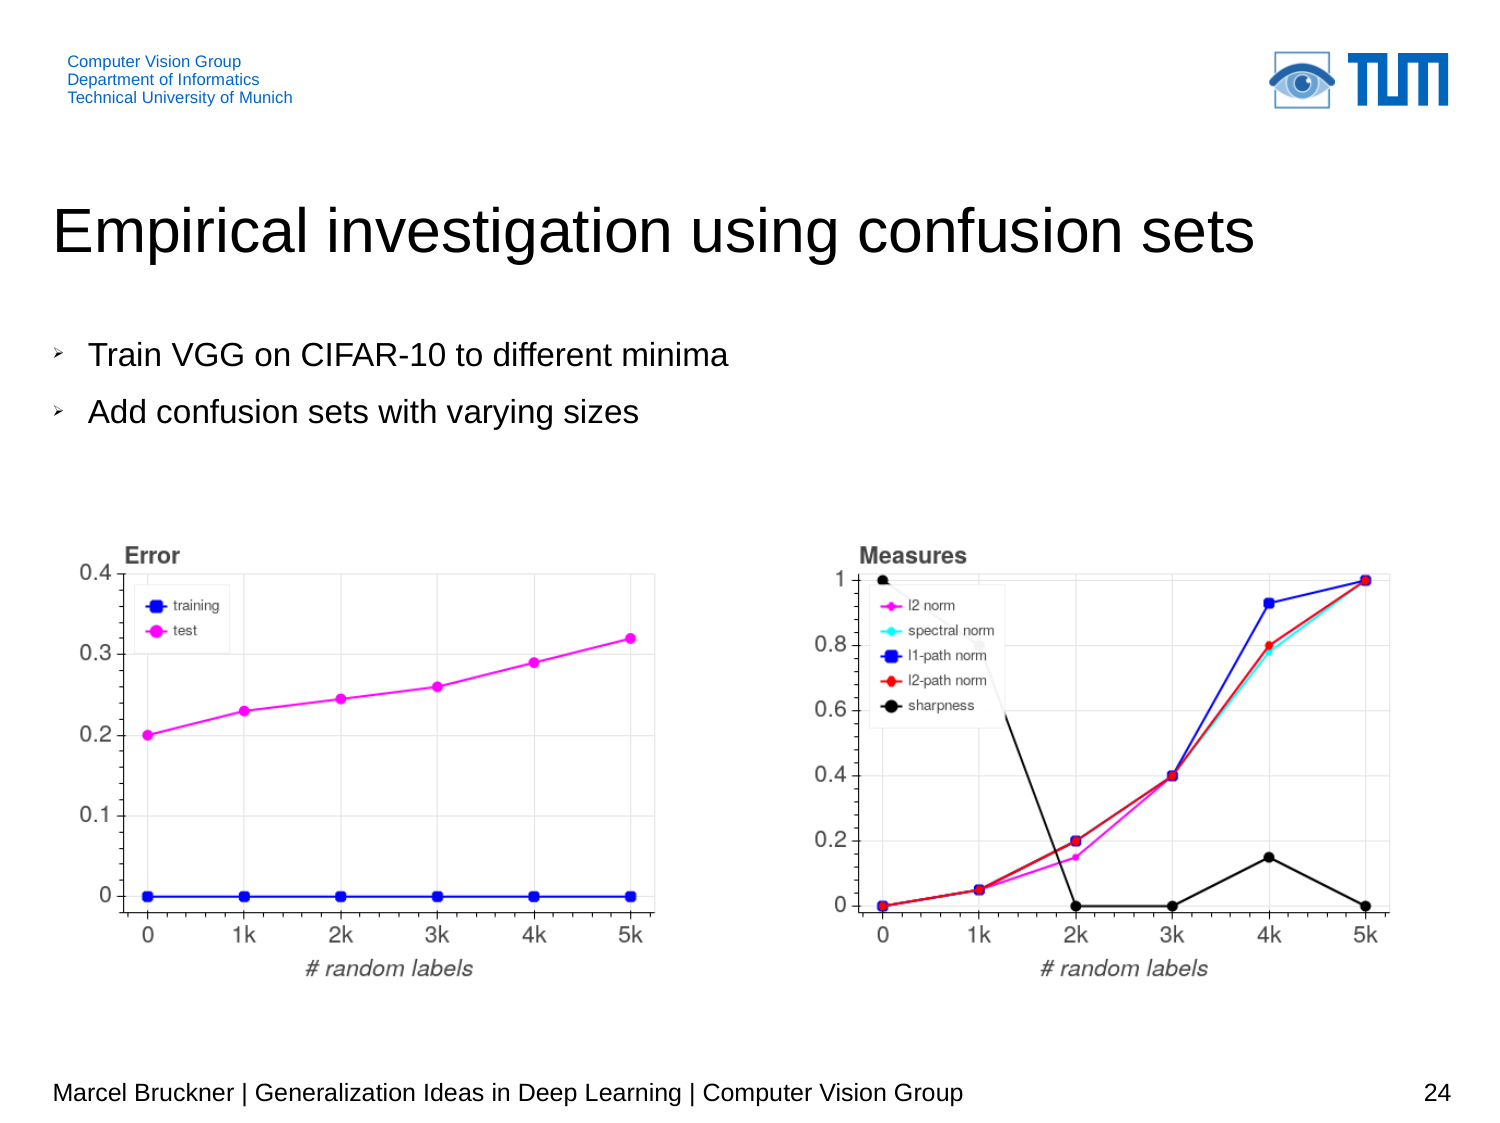

# Empirical investigation using confusion sets
Train VGG on CIFAR-10 to different minima
Add confusion sets with varying sizes
Marcel Bruckner | Generalization Ideas in Deep Learning | Computer Vision Group
24